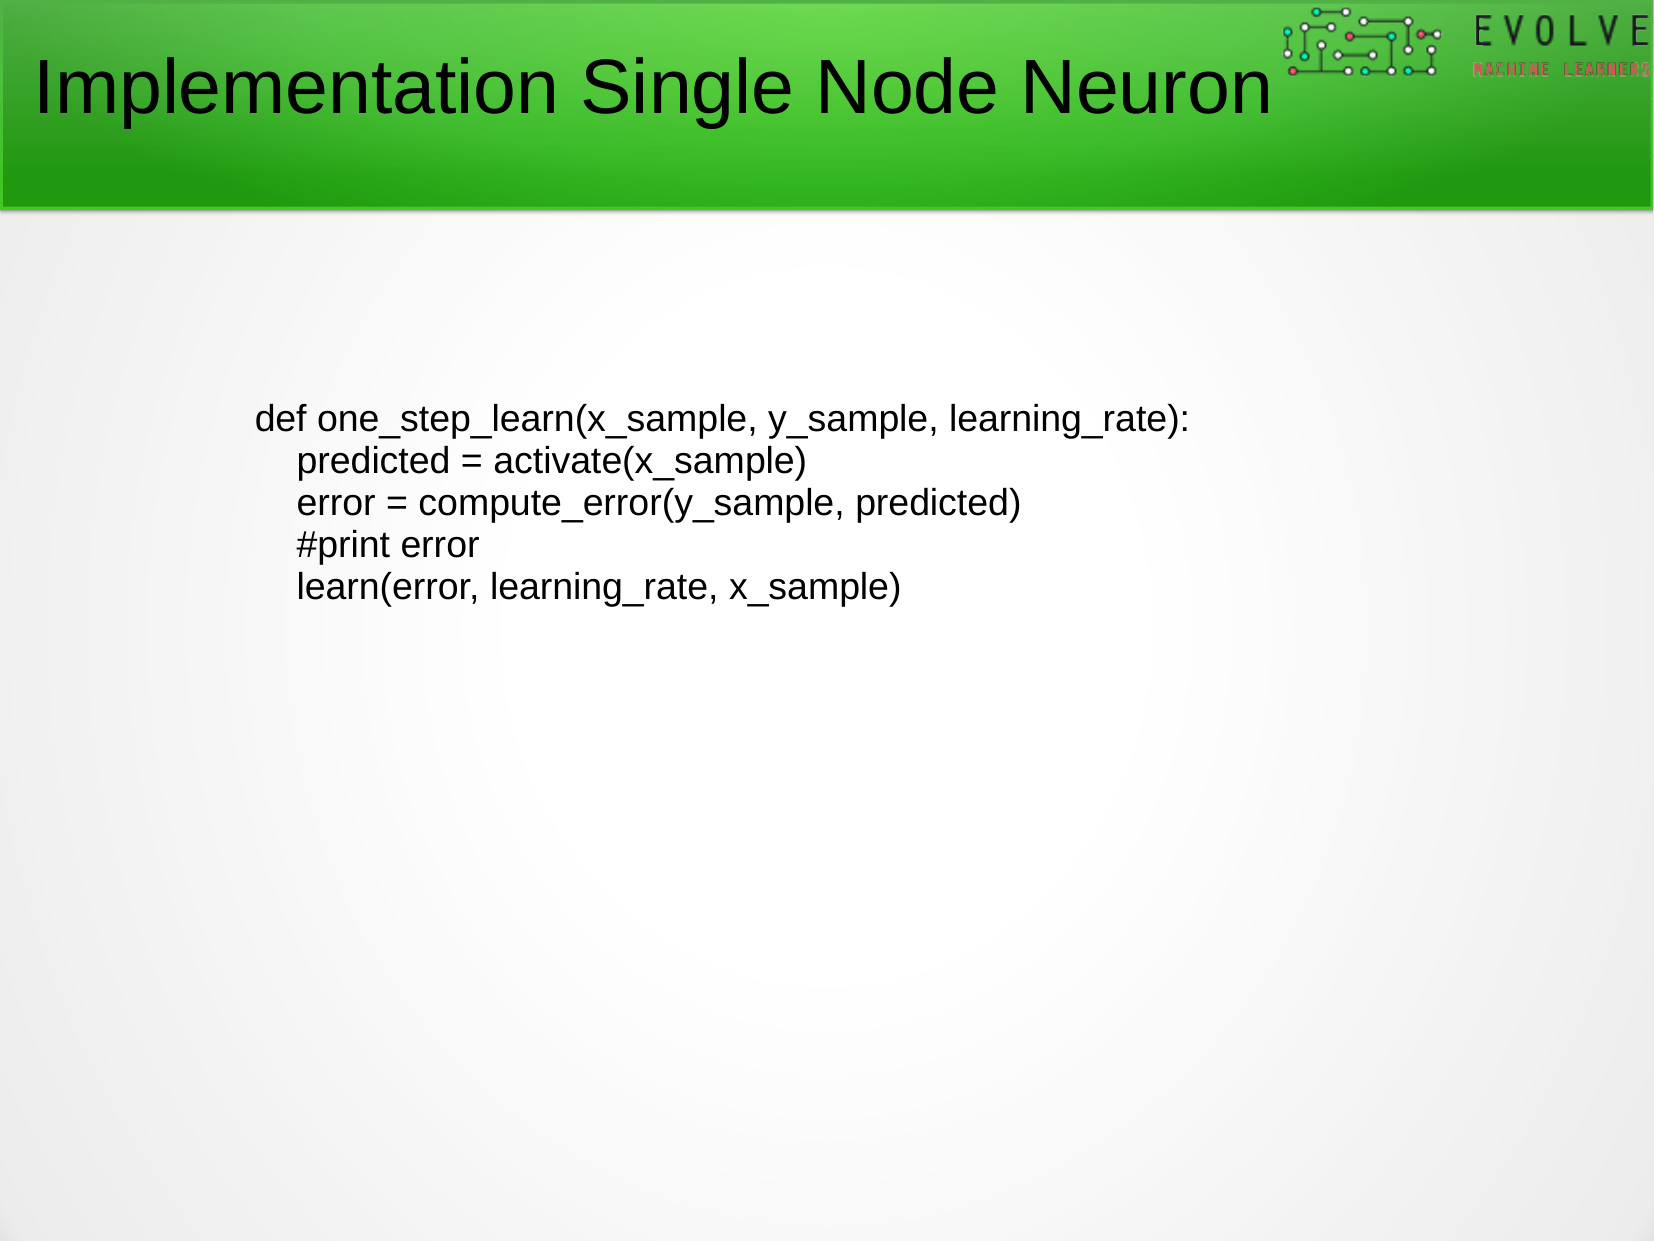

Implementation Single Node Neuron
def one_step_learn(x_sample, y_sample, learning_rate):
 predicted = activate(x_sample)
 error = compute_error(y_sample, predicted)
 #print error
 learn(error, learning_rate, x_sample)